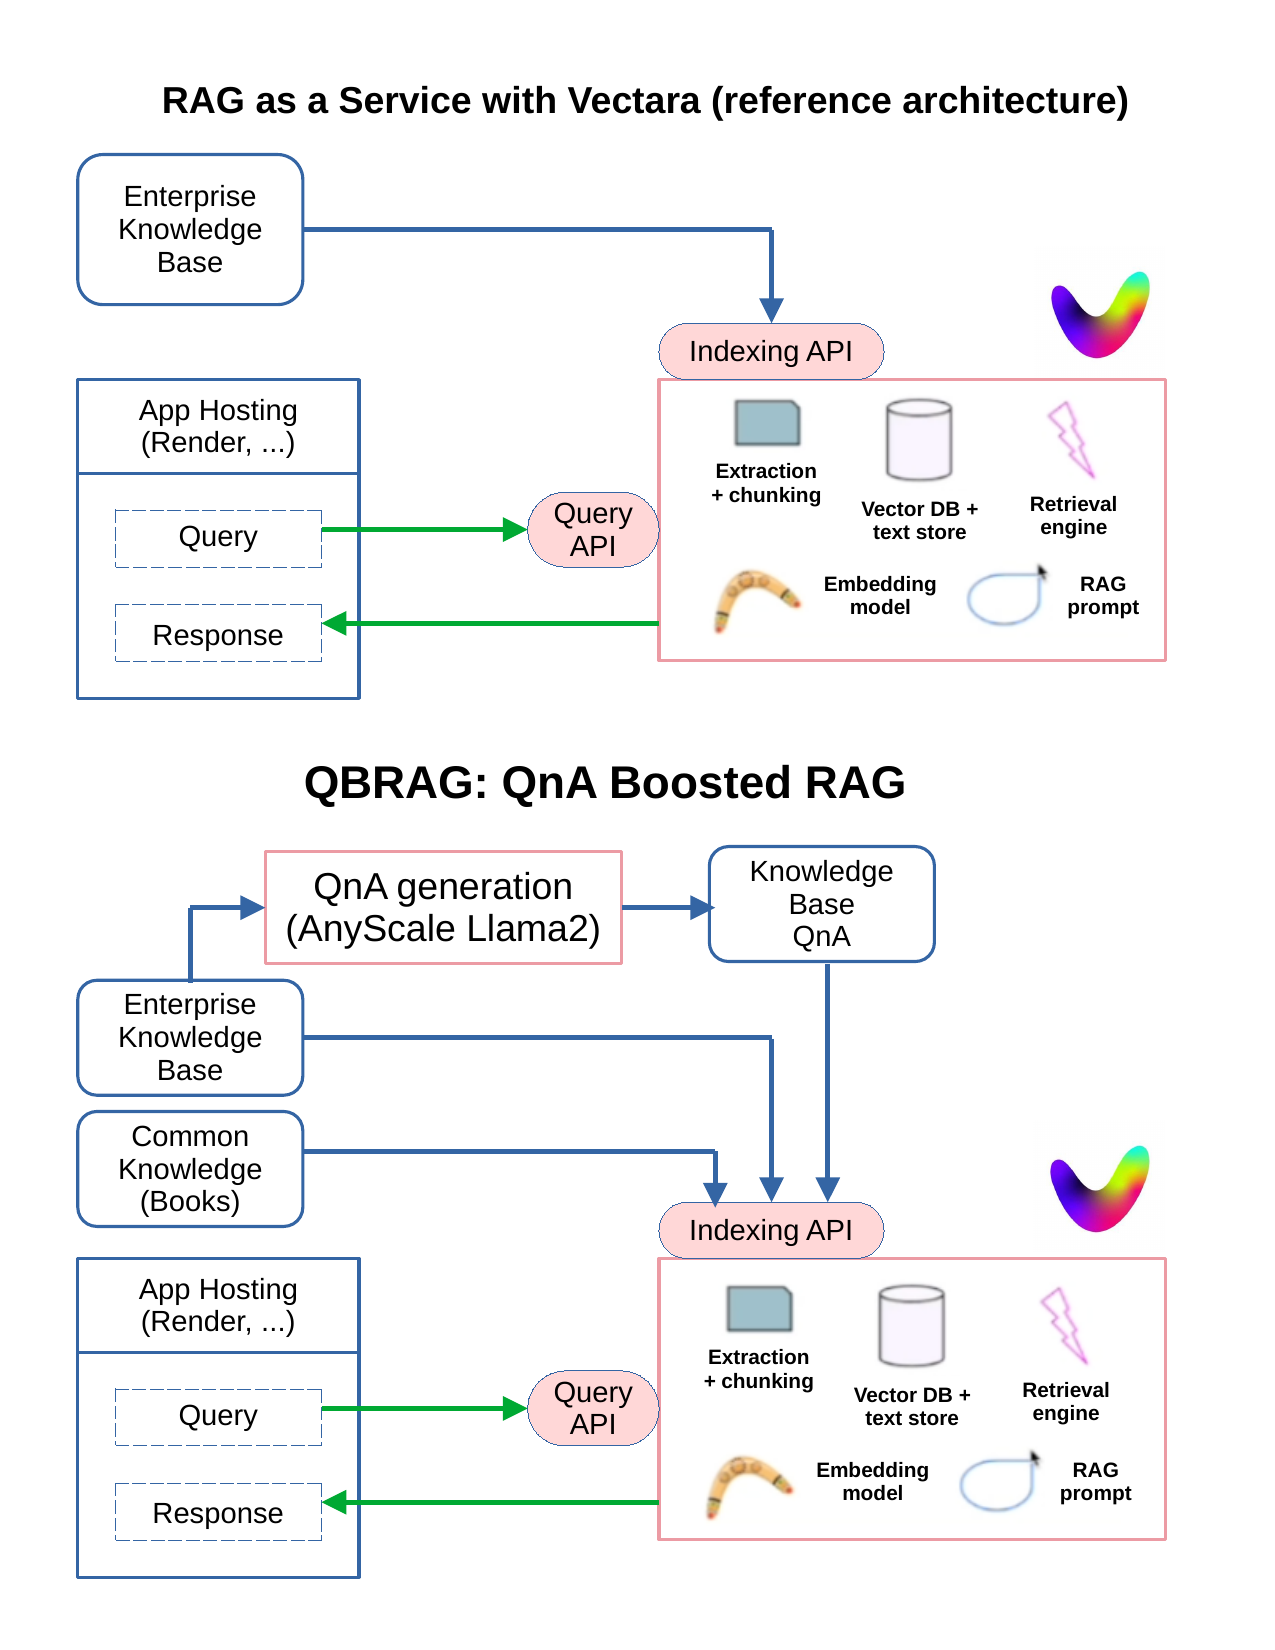

RAG as a Service with Vectara (reference architecture)
Enterprise
Knowledge
Base
Indexing API
App Hosting
(Render, ...)
Extraction
+ chunking
Query
Response
Retrieval
engine
Vector DB +
text store
Query
API
Embedding
model
RAG
prompt
QBRAG: QnA Boosted RAG
Knowledge
Base
QnA
QnA generation
(AnyScale Llama2)
Enterprise
Knowledge
Base
Common
Knowledge
(Books)
Indexing API
App Hosting
(Render, ...)
Extraction
+ chunking
Query
Response
Query
API
Retrieval
engine
Vector DB +
text store
Embedding
model
RAG
prompt